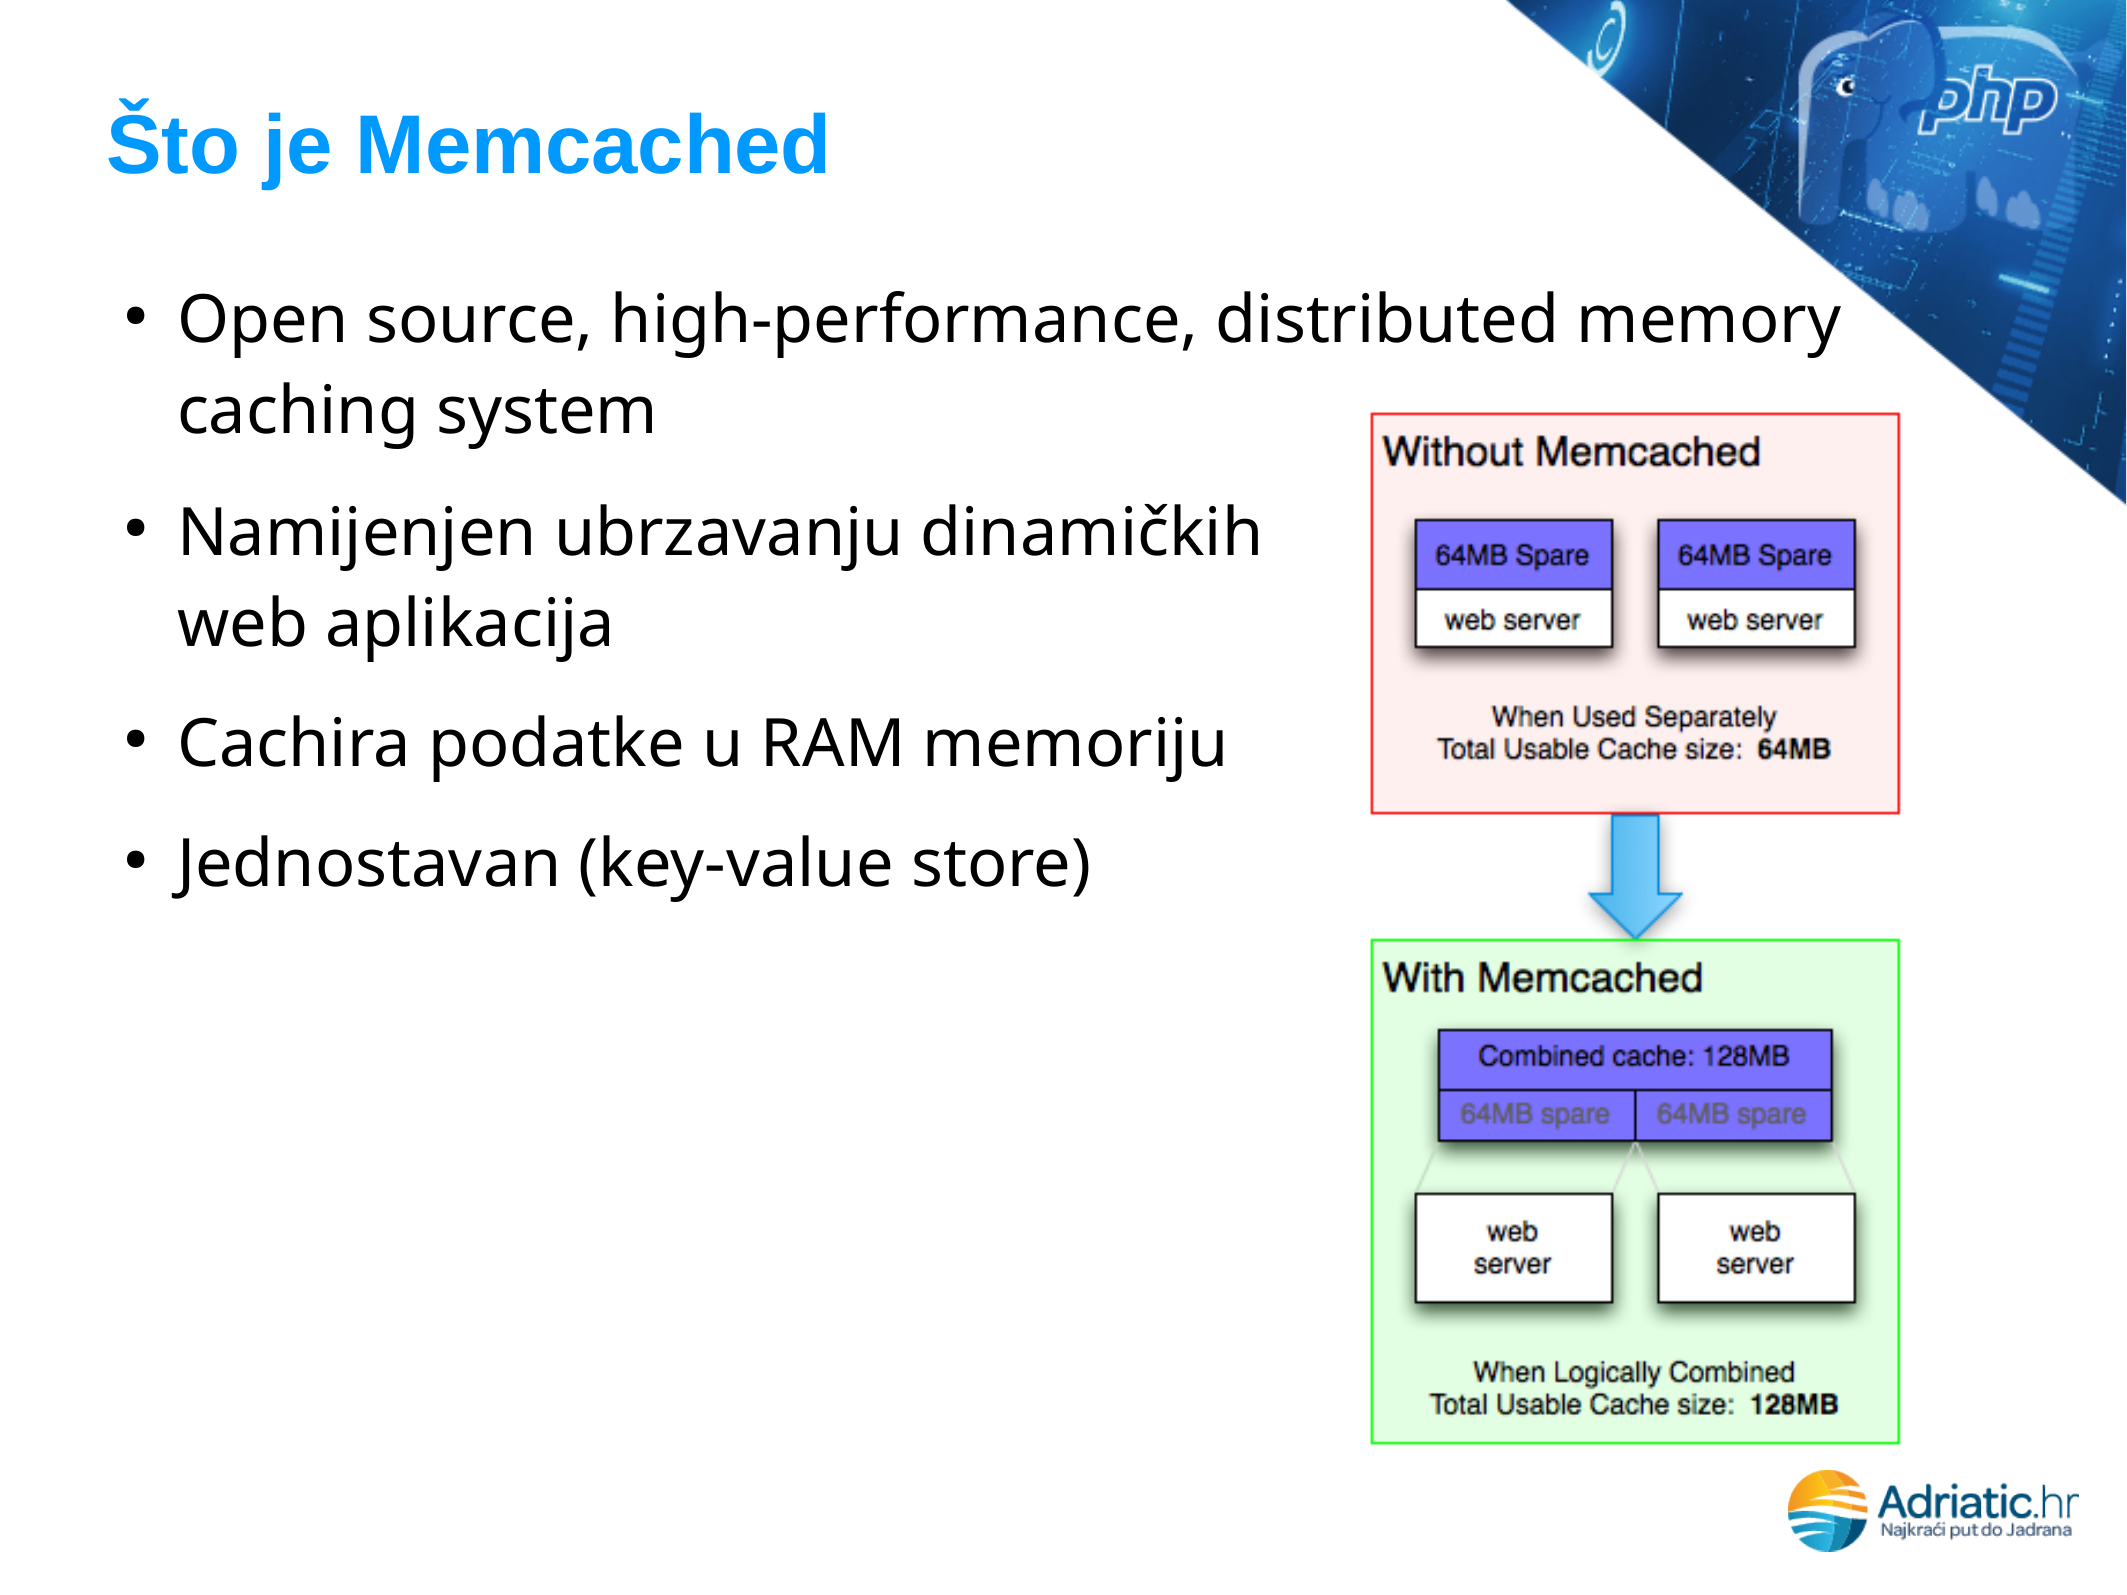

# Što je Memcached
Open source, high-performance, distributed memory caching system
Namijenjen ubrzavanju dinamičkih web aplikacija
Cachira podatke u RAM memoriju
Jednostavan (key-value store)